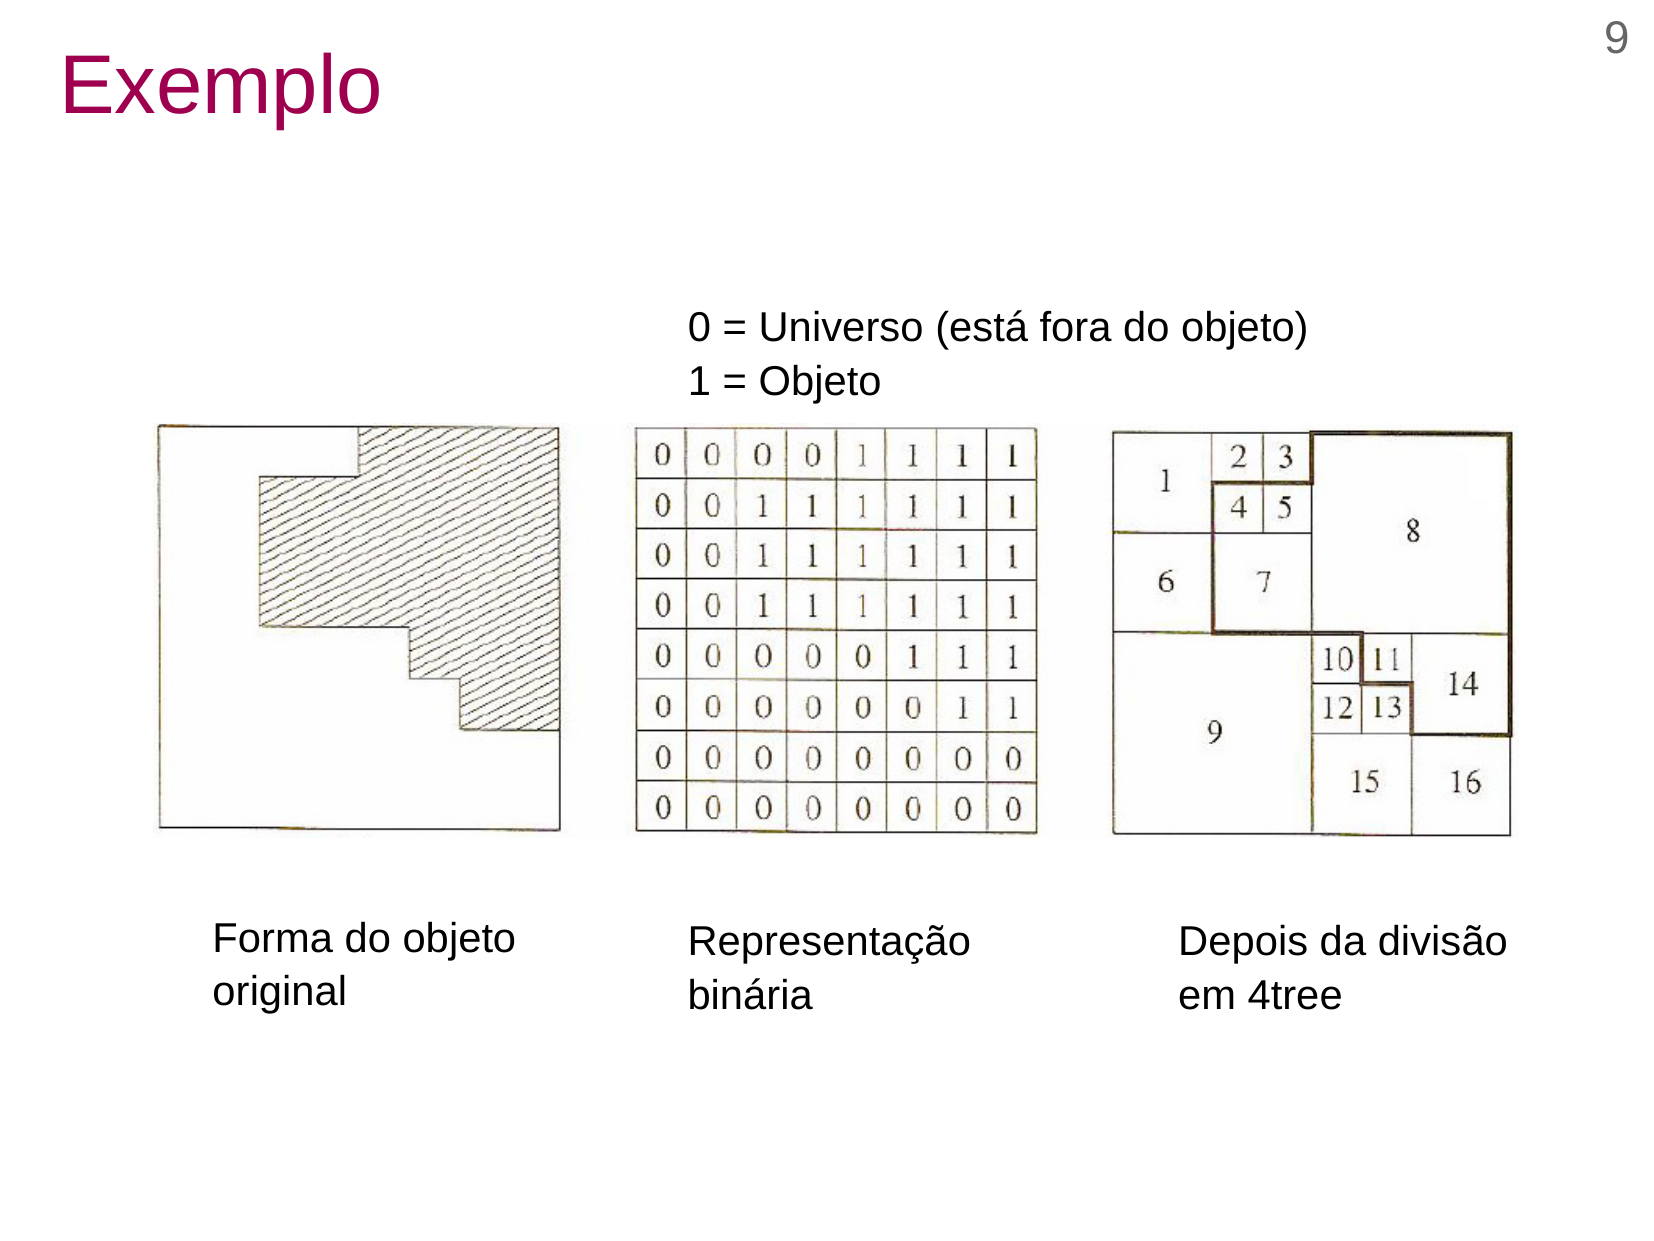

9
# Exemplo
0 = Universo (está fora do objeto)
1 = Objeto
Forma do objeto
original
Representação
binária
Depois da divisão
em 4tree